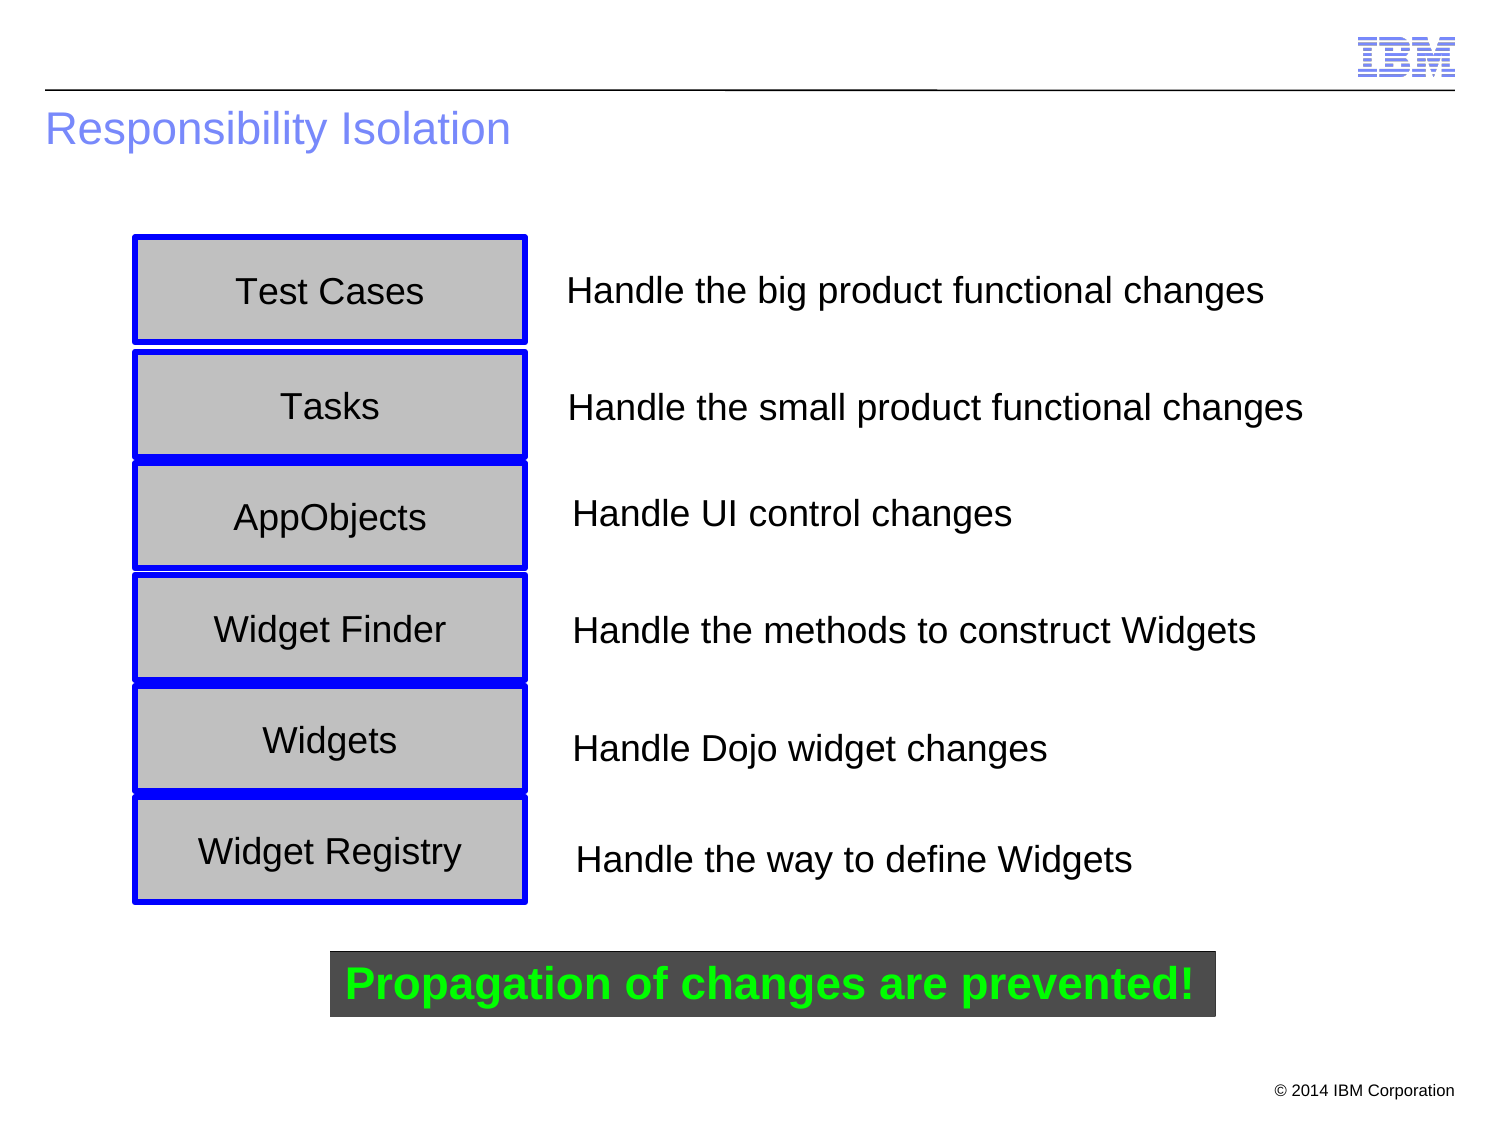

# Responsibility Isolation
Test Cases
Handle the big product functional changes
Tasks
Handle the small product functional changes
AppObjects
Handle UI control changes
Widget Finder
Handle the methods to construct Widgets
Widgets
Handle Dojo widget changes
Widget Registry
Handle the way to define Widgets
Propagation of changes are prevented!